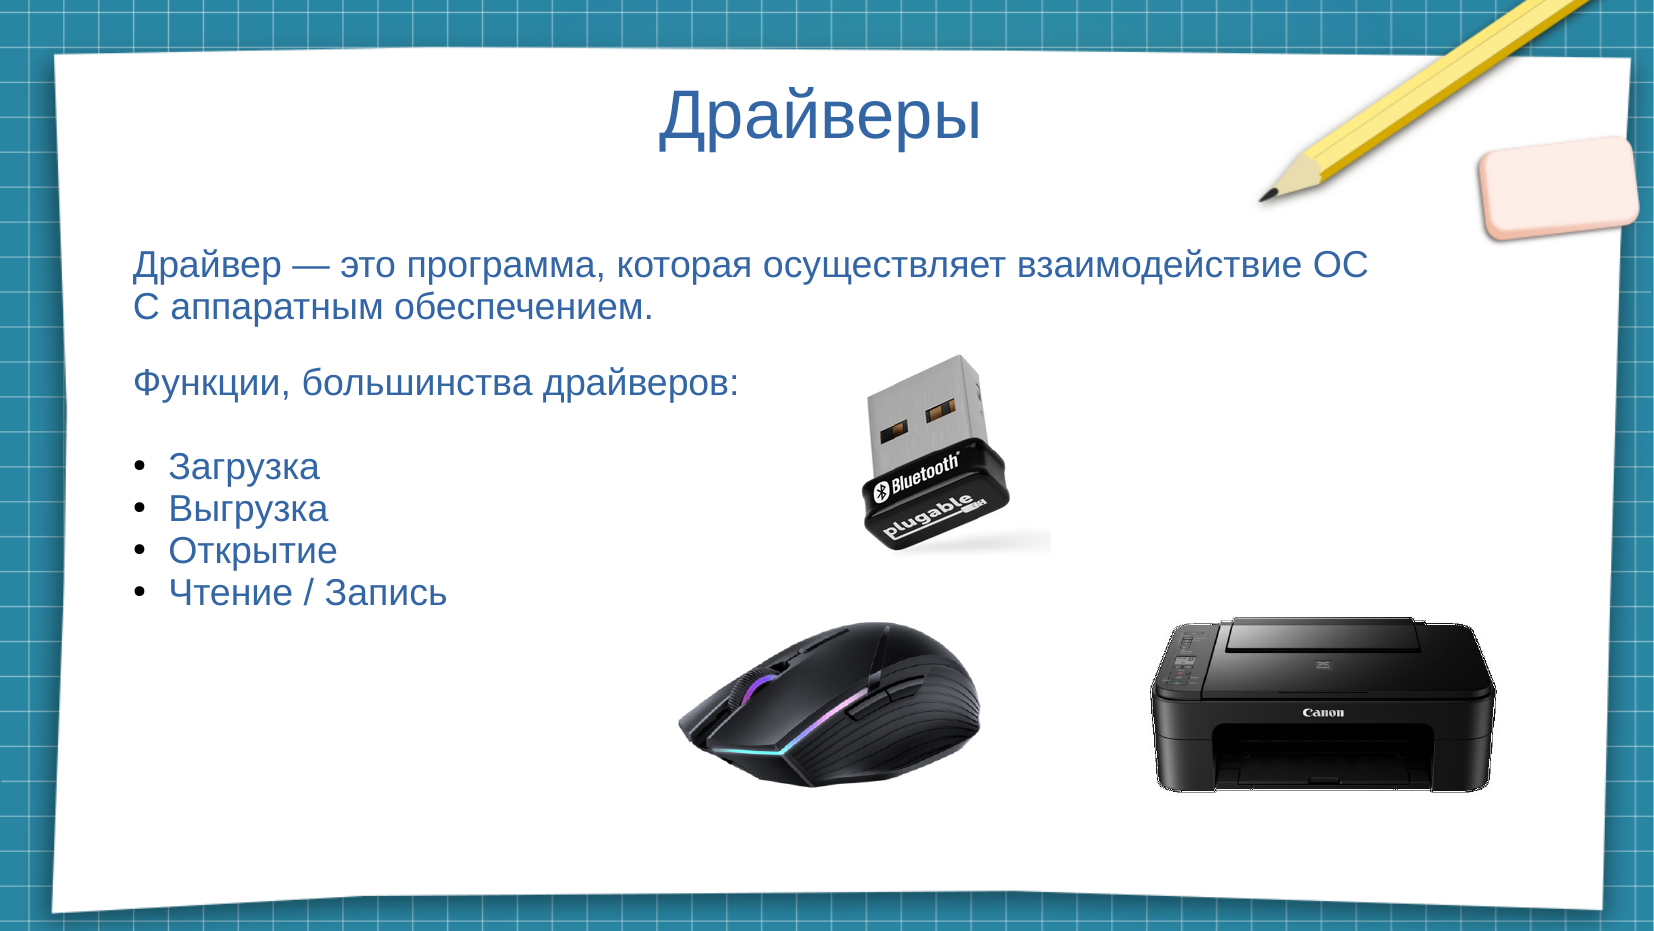

# Драйверы
Драйвер — это программа, которая осуществляет взаимодействие ОС
С аппаратным обеспечением.
Функции, большинства драйверов:
Загрузка
Выгрузка
Открытие
Чтение / Запись